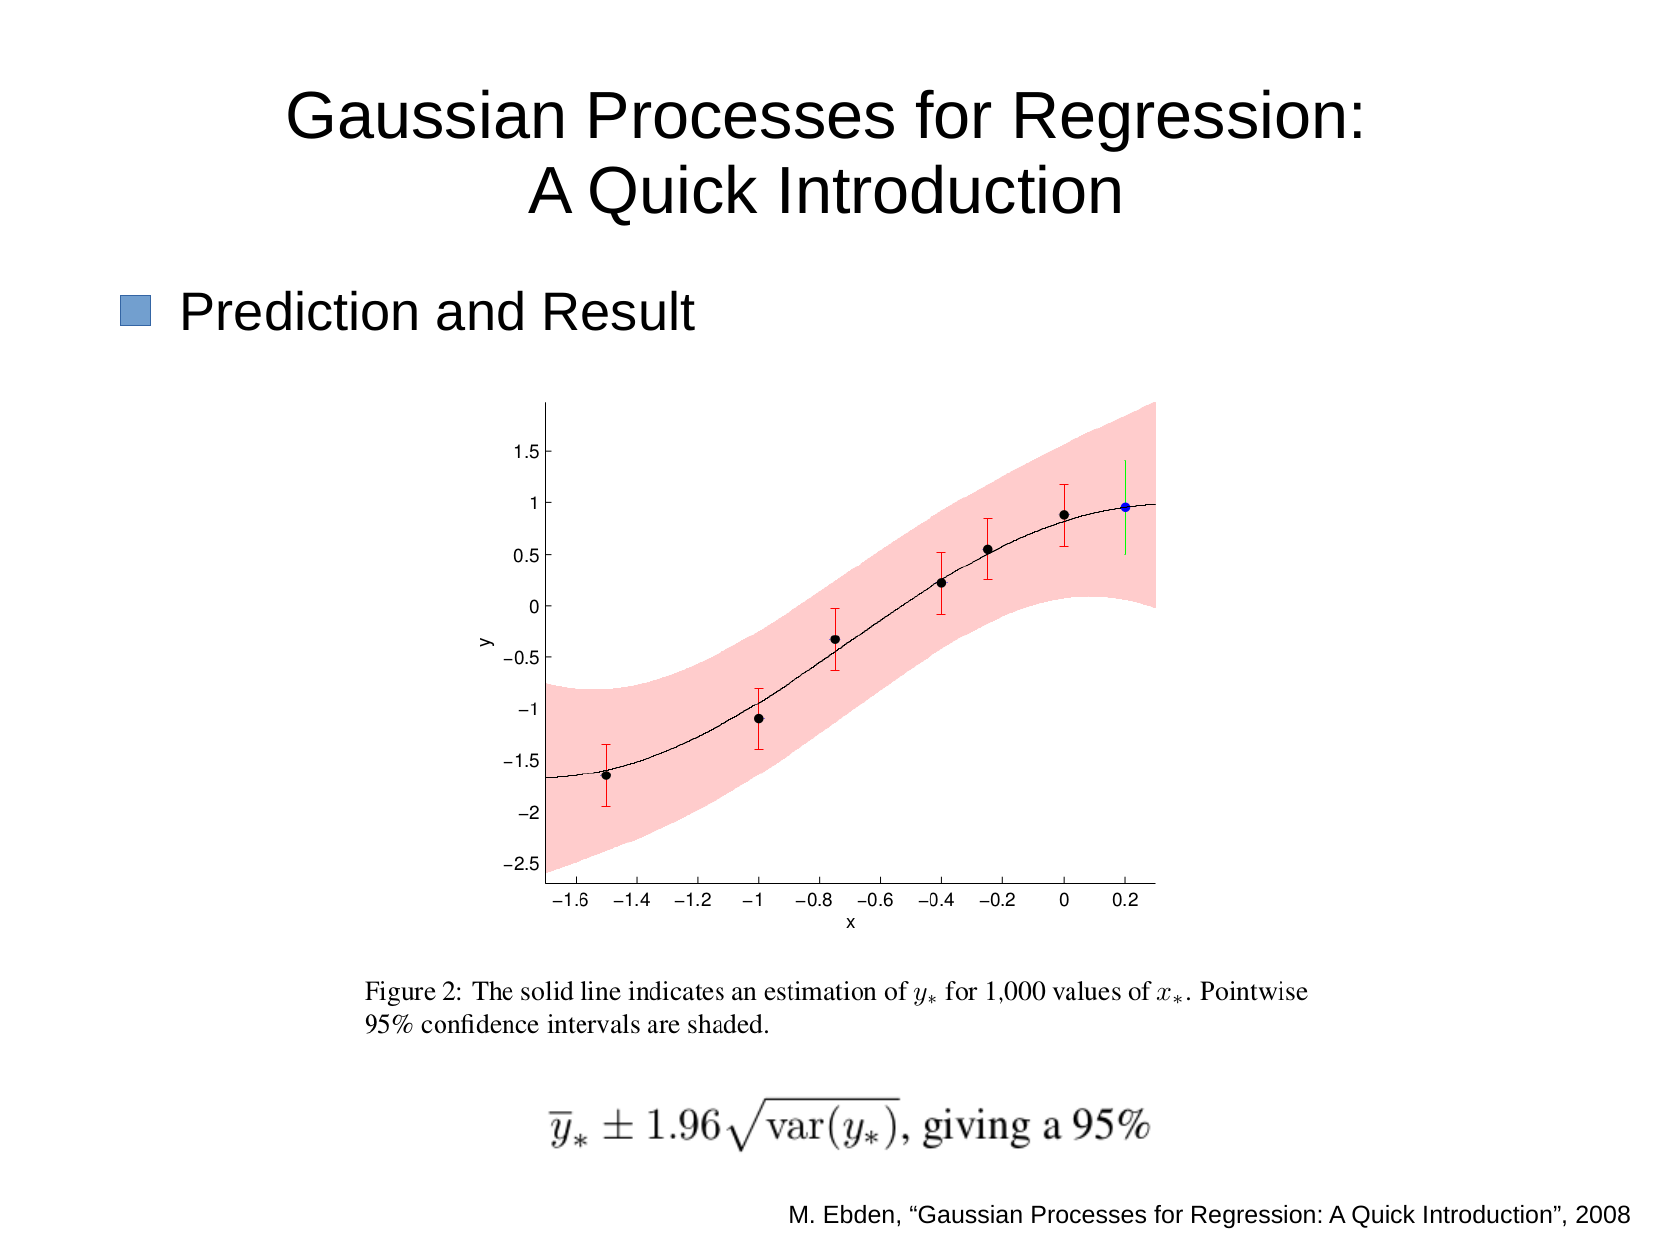

# Gaussian Processes for Regression: A Quick Introduction
Prediction and Result
M. Ebden, “Gaussian Processes for Regression: A Quick Introduction”, 2008